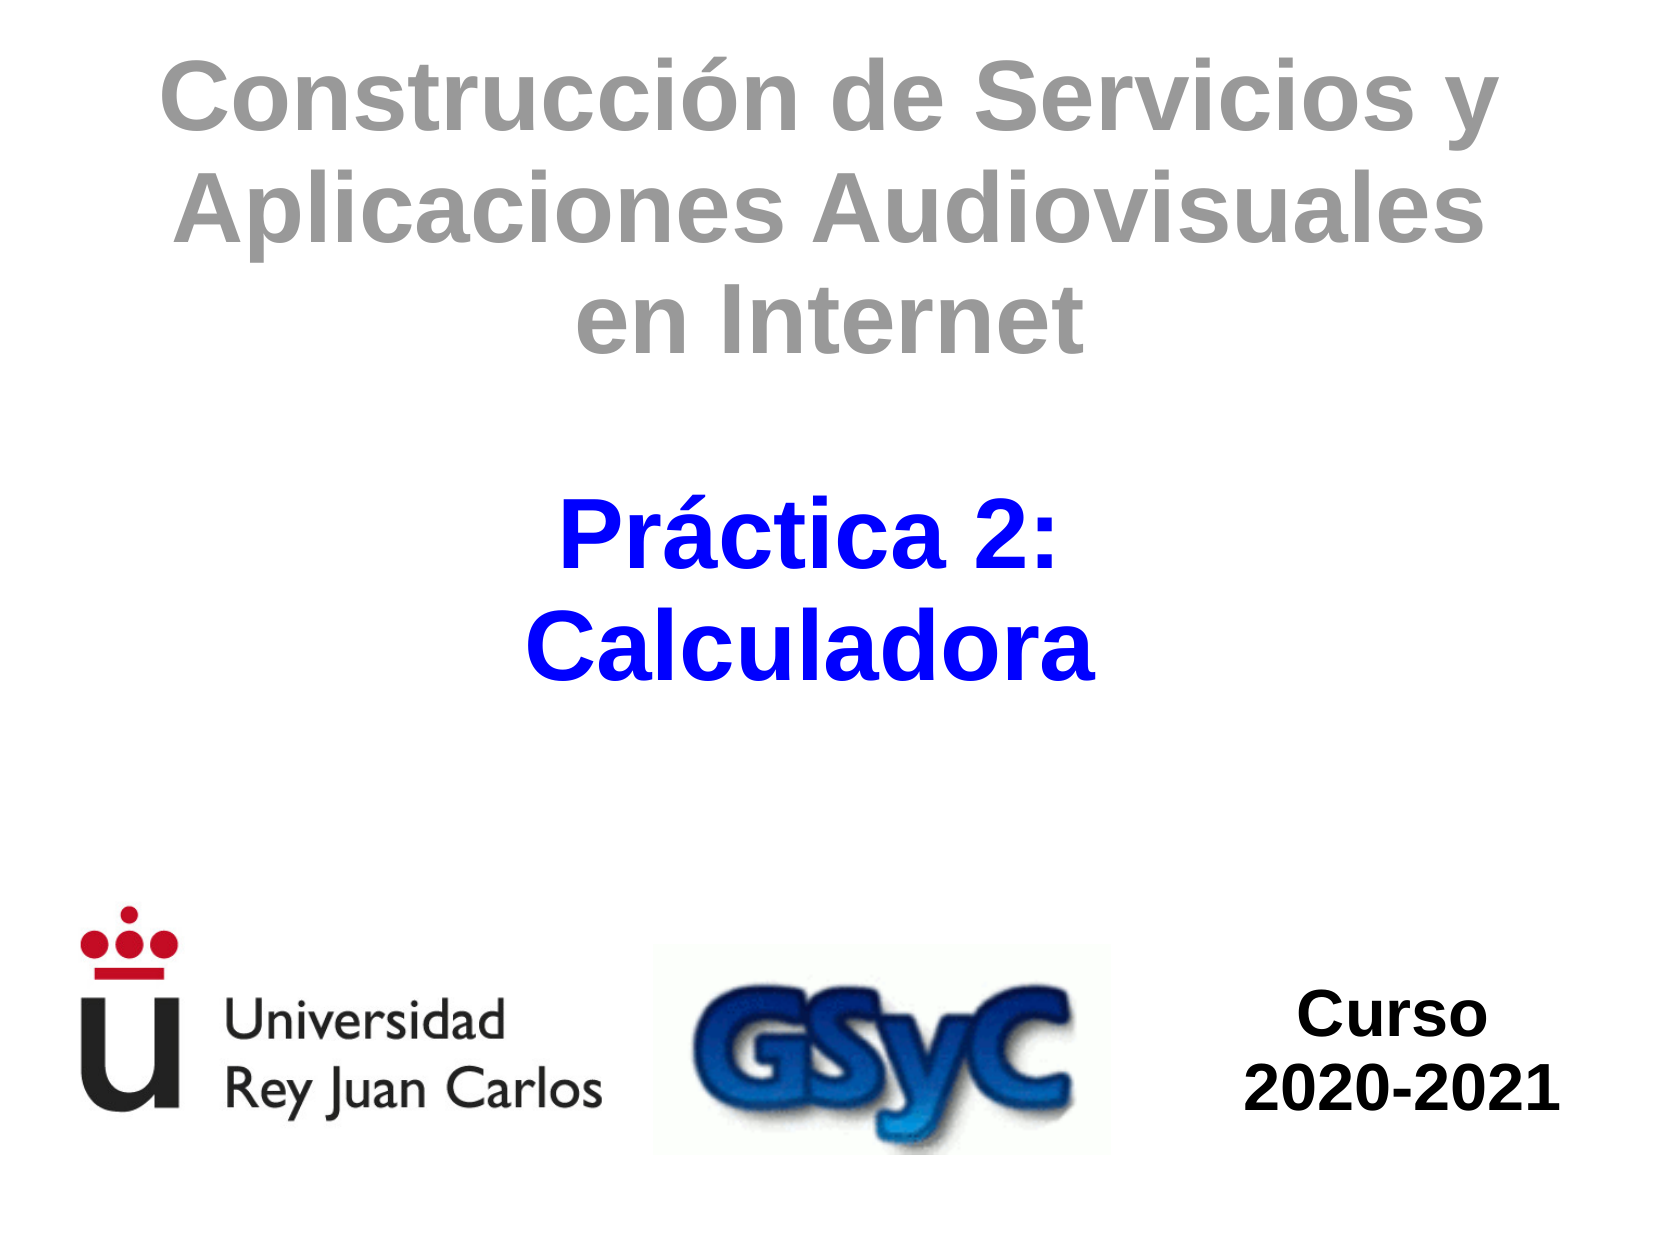

Construcción de Servicios y Aplicaciones Audiovisuales en Internet
# Práctica 2: Calculadora
Curso
2020-2021